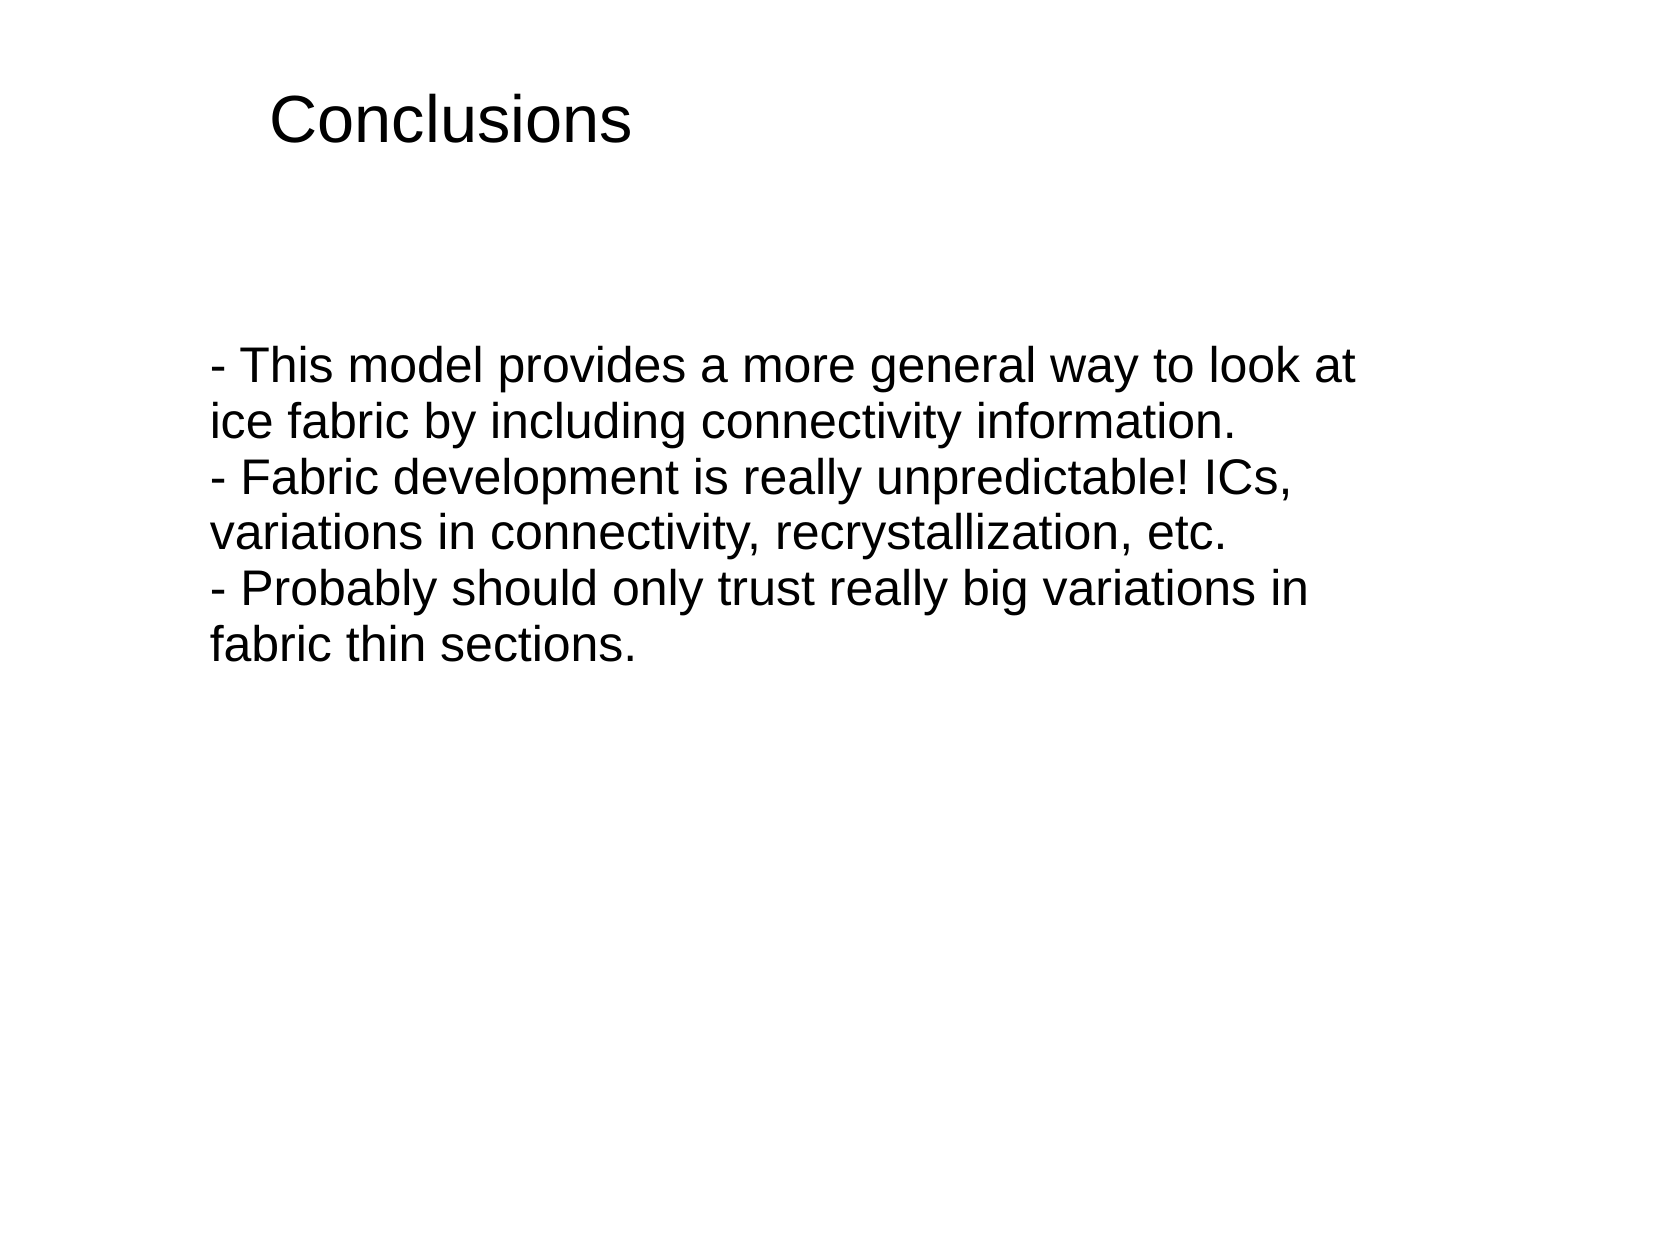

Conclusions
- This model provides a more general way to look at ice fabric by including connectivity information.
- Fabric development is really unpredictable! ICs, variations in connectivity, recrystallization, etc.
- Probably should only trust really big variations in fabric thin sections.